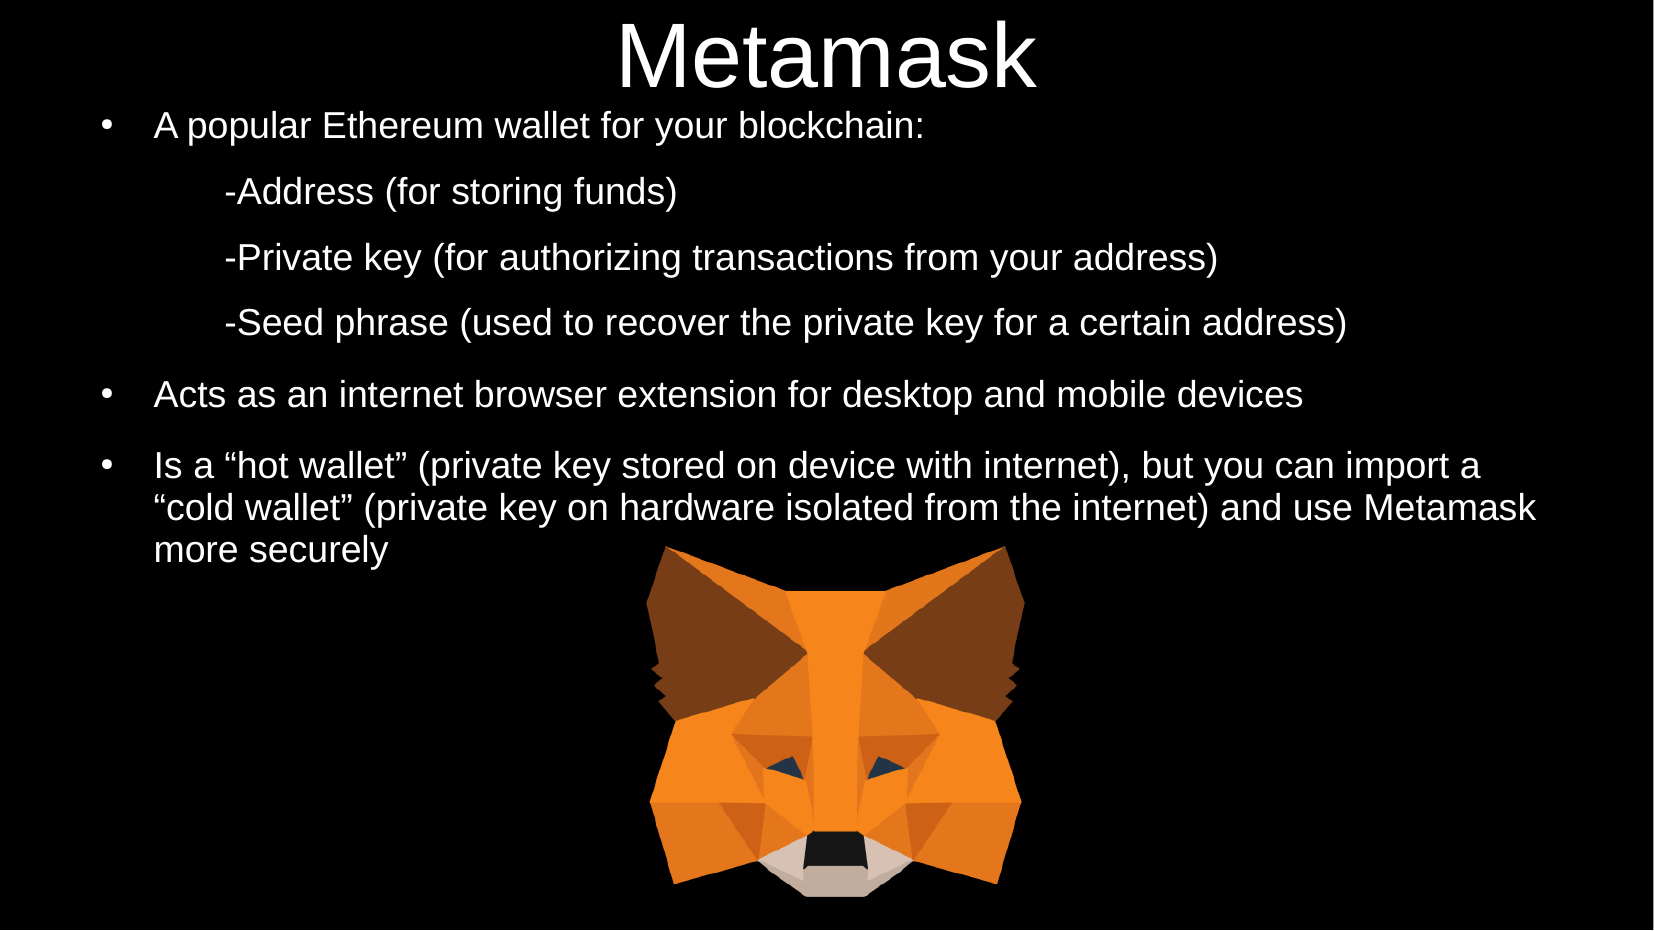

# Metamask
A popular Ethereum wallet for your blockchain:
-Address (for storing funds)
-Private key (for authorizing transactions from your address)
-Seed phrase (used to recover the private key for a certain address)
Acts as an internet browser extension for desktop and mobile devices
Is a “hot wallet” (private key stored on device with internet), but you can import a “cold wallet” (private key on hardware isolated from the internet) and use Metamask more securely